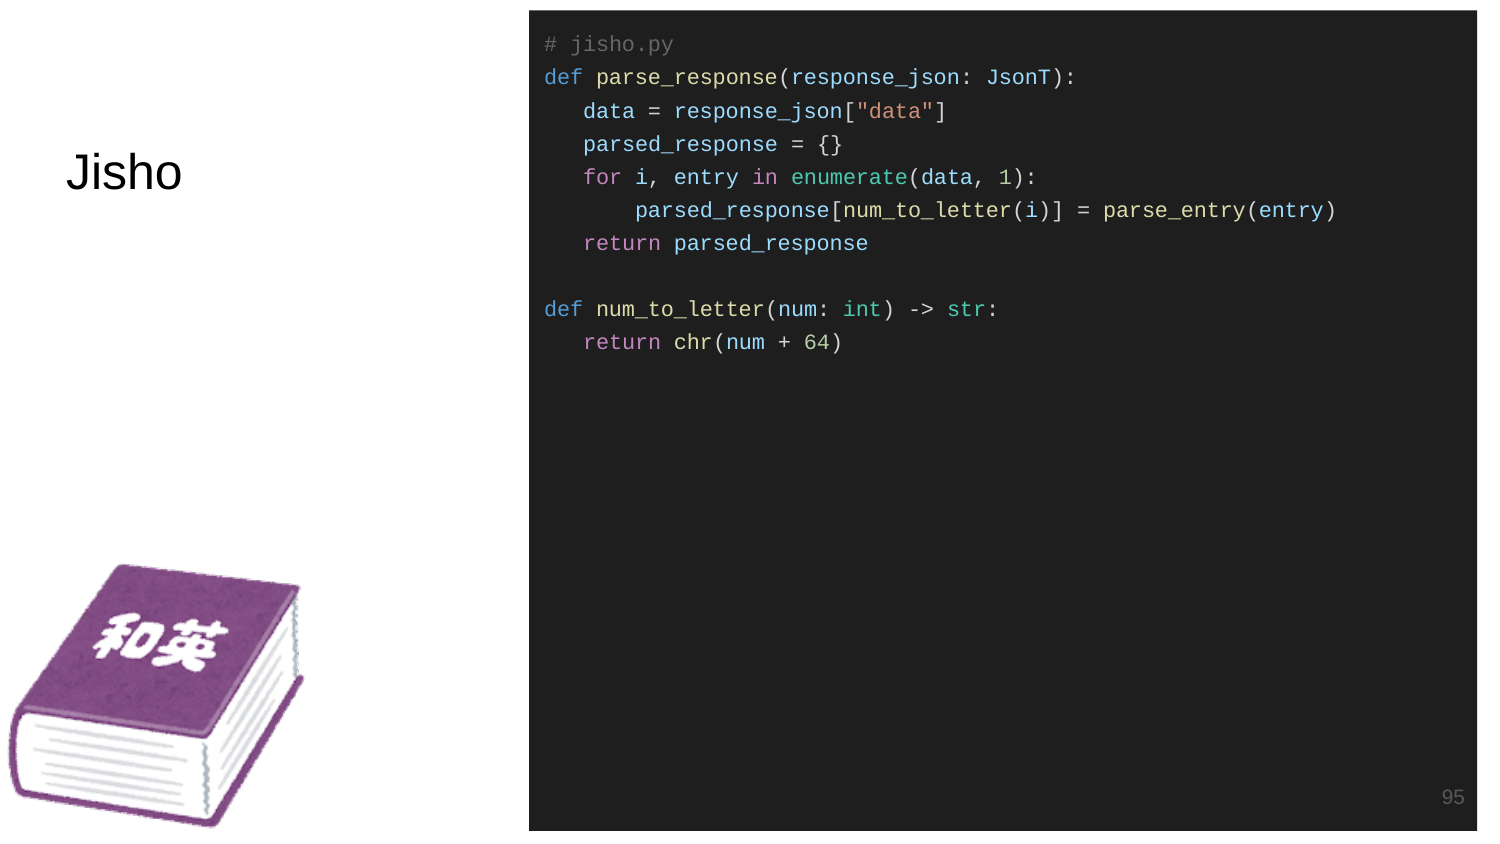

# jisho.py
def parse_response(response_json: JsonT):
 data = response_json["data"]
 parsed_response = {}
 for i, entry in enumerate(data, 1):
 parsed_response[num_to_letter(i)] = parse_entry(entry)
 return parsed_response
def num_to_letter(num: int) -> str:
 return chr(num + 64)
# Jisho